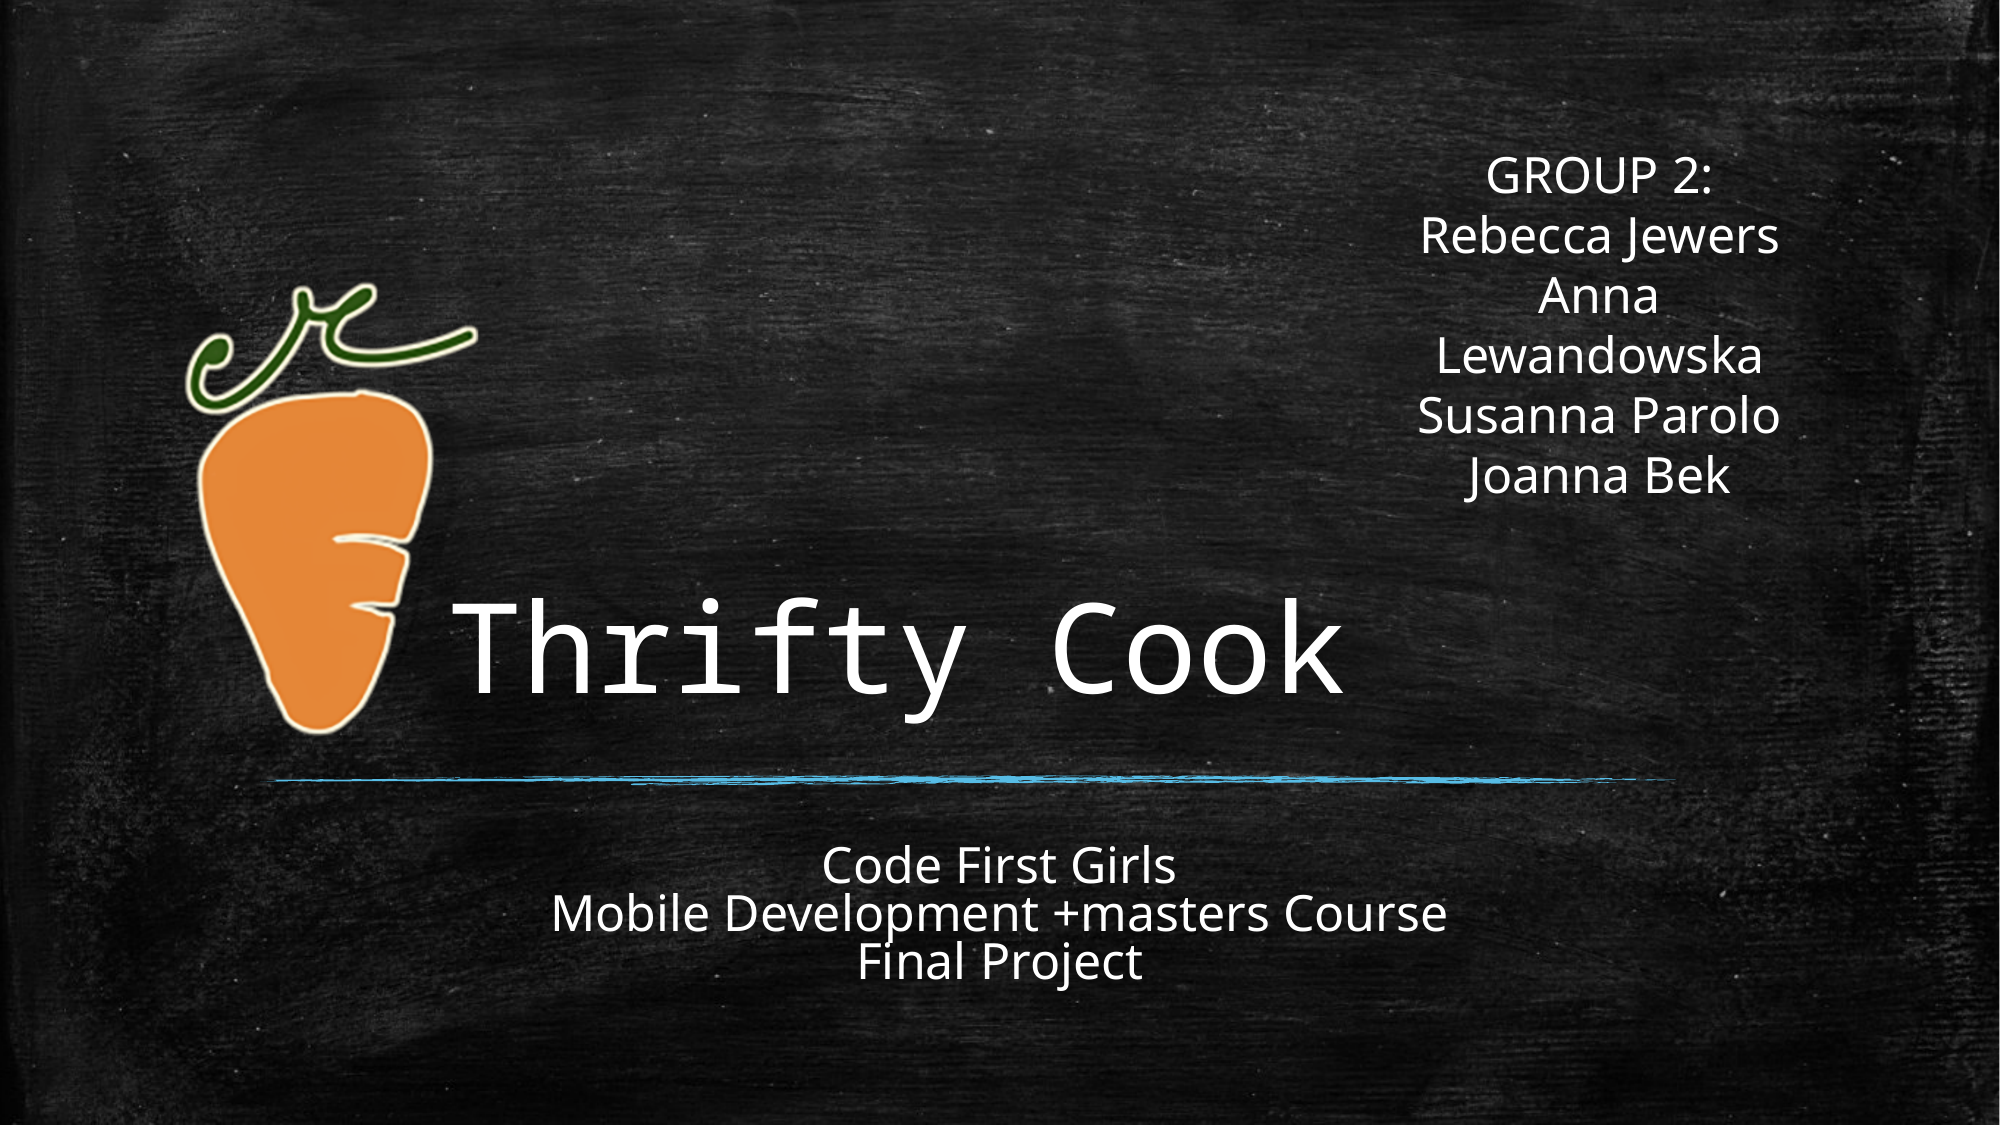

GROUP 2:
Rebecca Jewers
Anna Lewandowska
Susanna Parolo
Joanna Bek
# Thrifty Cook
Code First Girls
Mobile Development +masters Course
Final Project